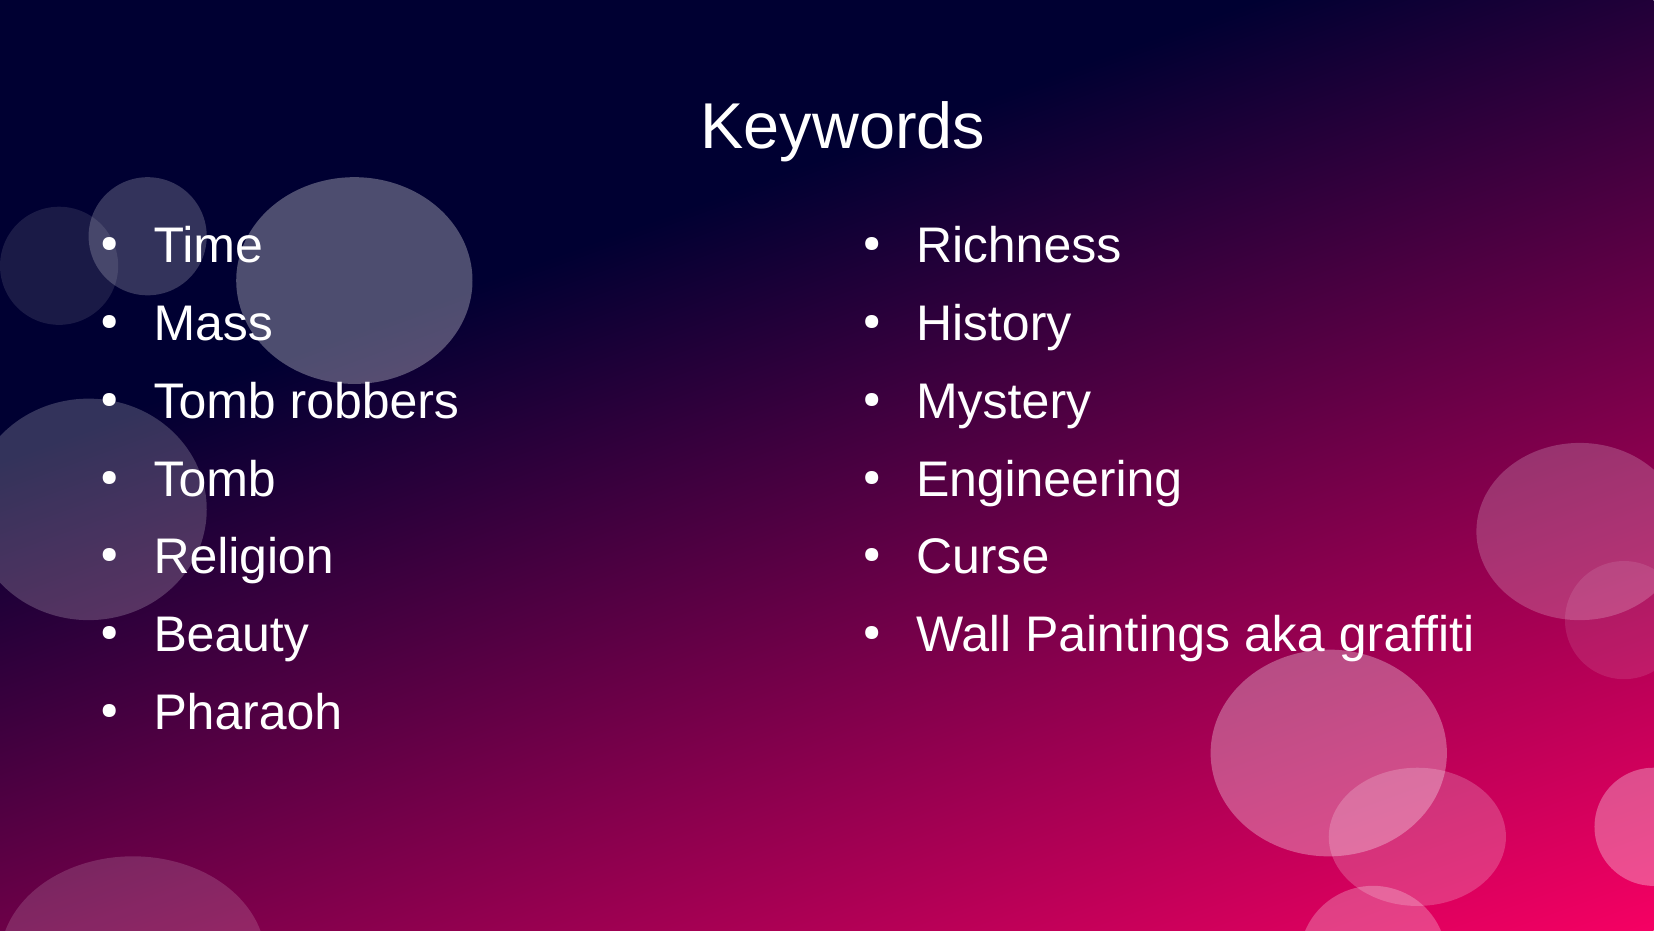

# Keywords
Time
Mass
Tomb robbers
Tomb
Religion
Beauty
Pharaoh
Richness
History
Mystery
Engineering
Curse
Wall Paintings aka graffiti